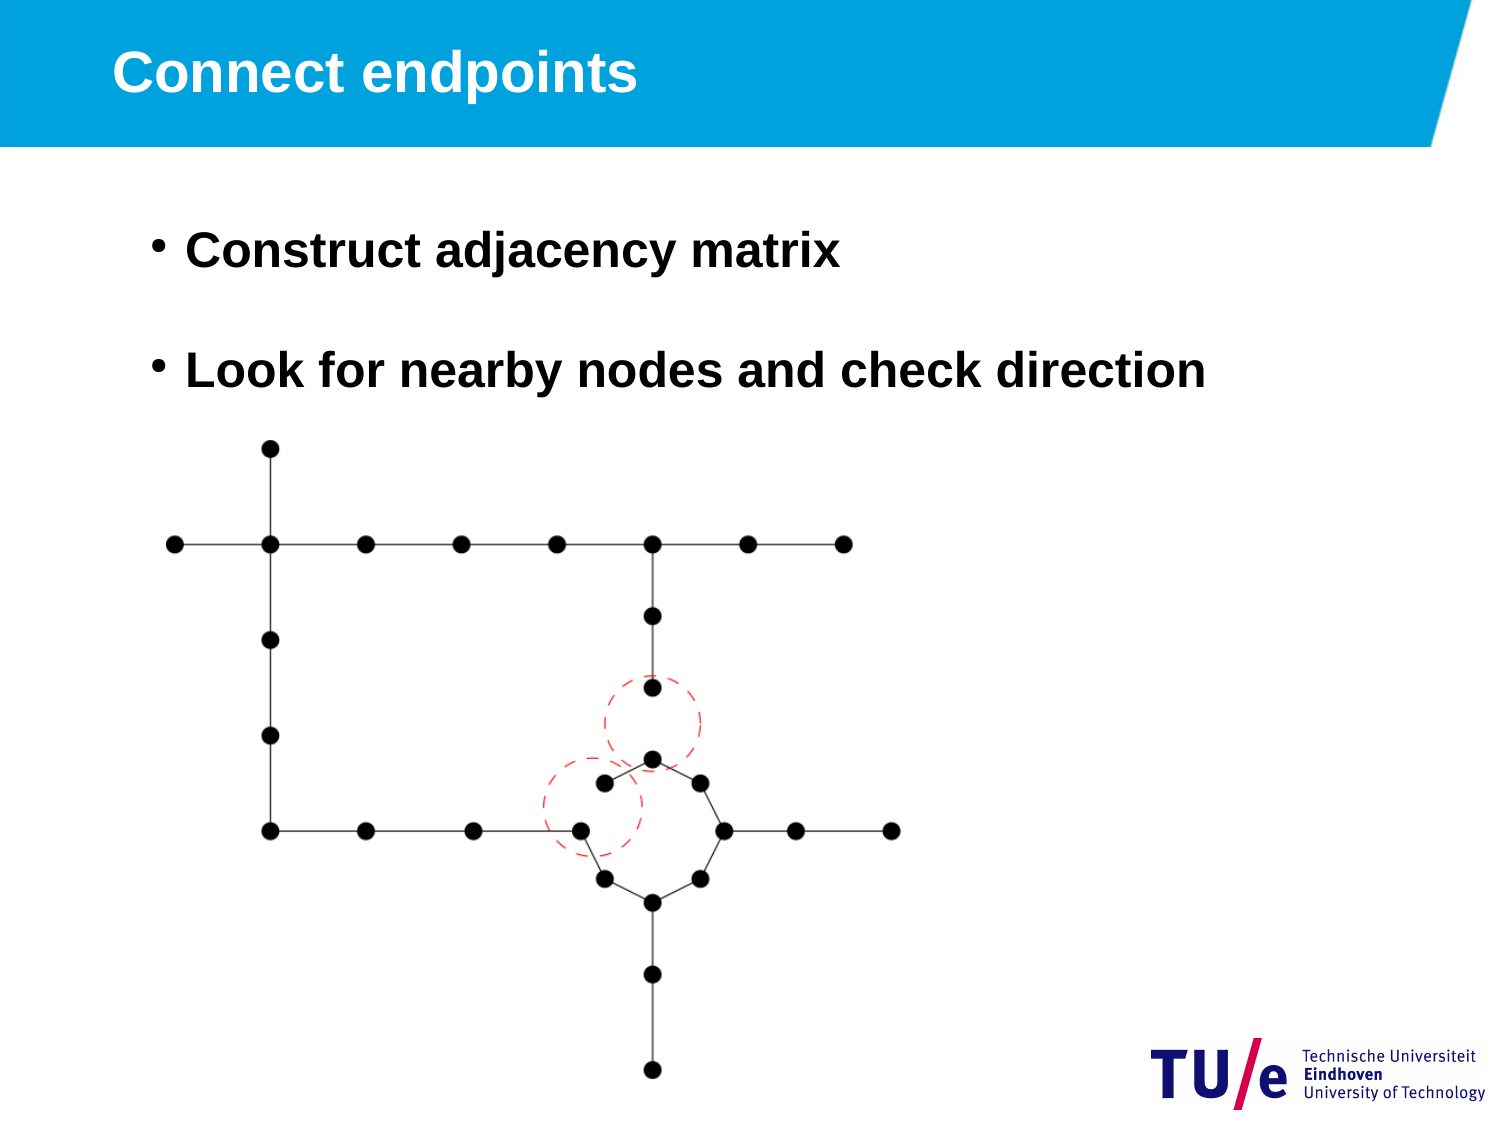

Connect endpoints
Construct adjacency matrix
Look for nearby nodes and check direction